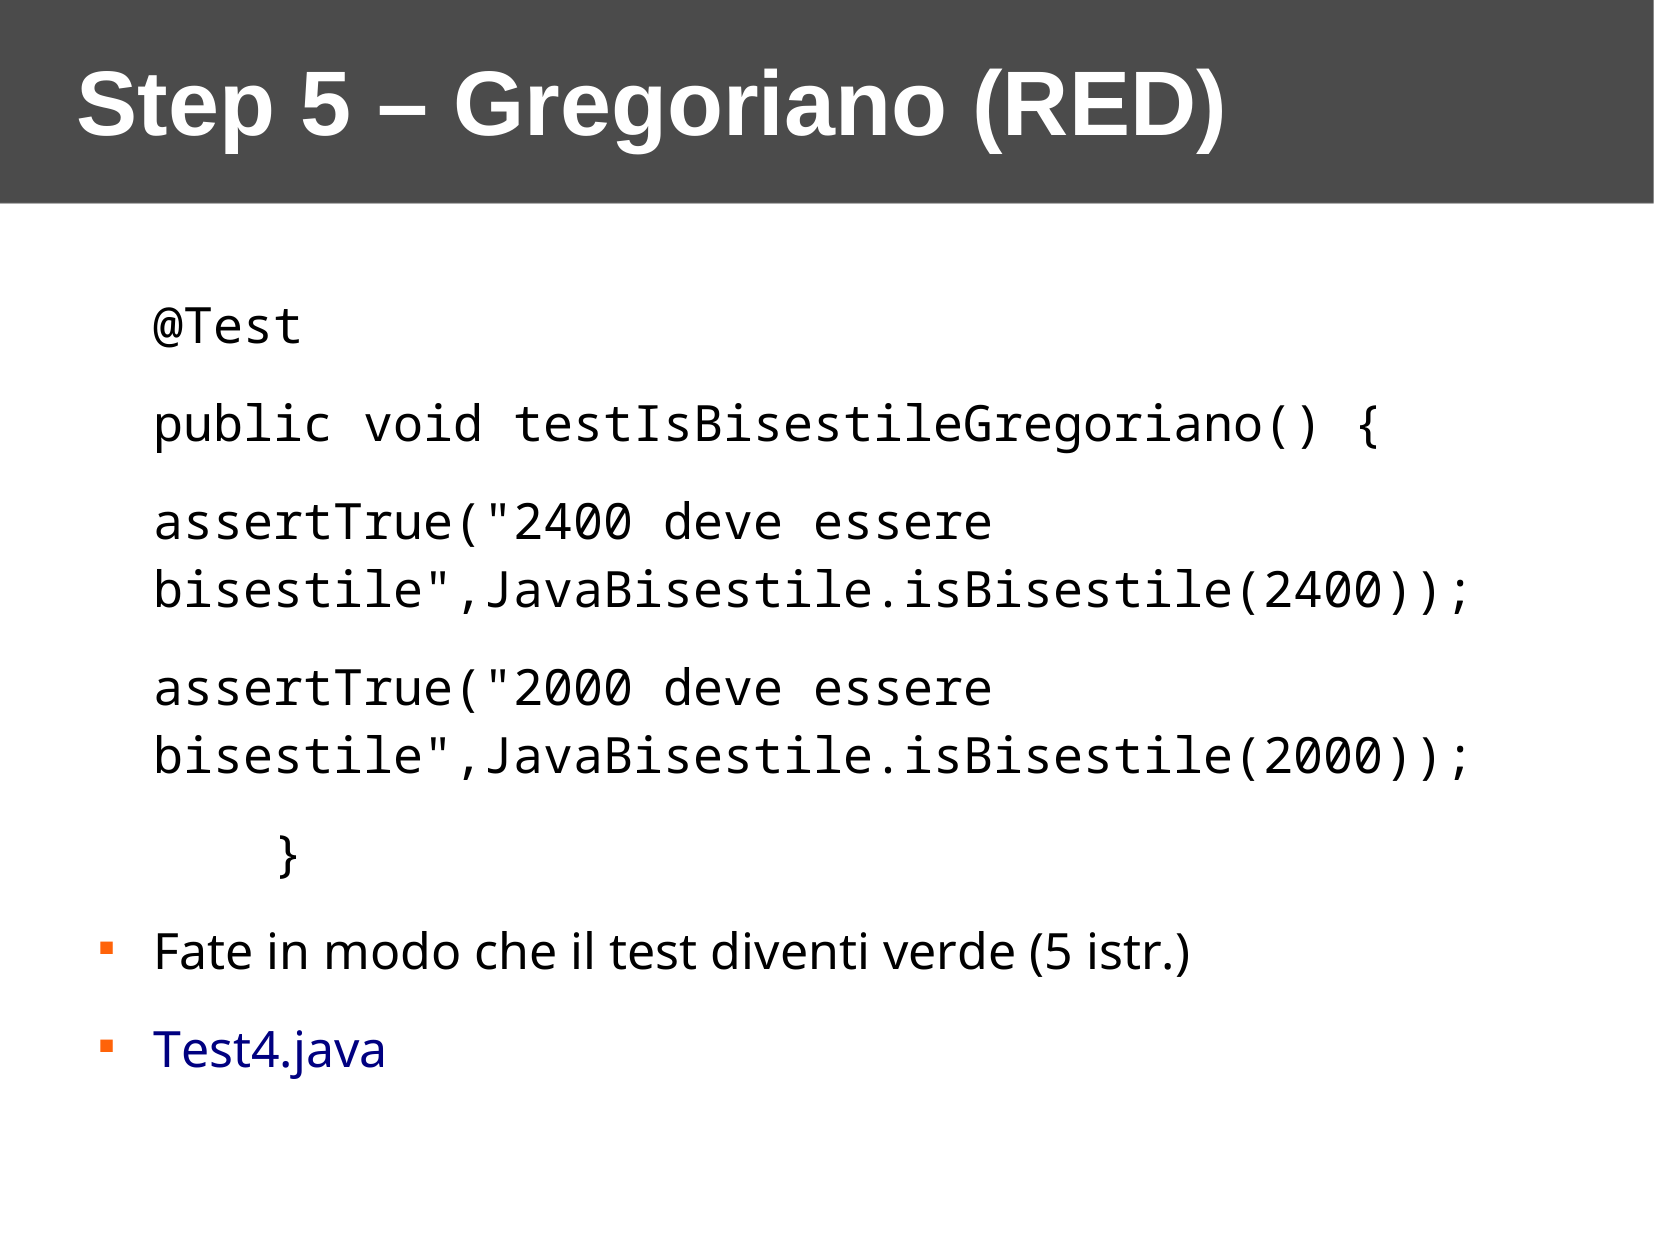

# Step 5 – Gregoriano (RED)
@Test
public void testIsBisestileGregoriano() {
assertTrue("2400 deve essere bisestile",JavaBisestile.isBisestile(2400));
assertTrue("2000 deve essere bisestile",JavaBisestile.isBisestile(2000));
 }
Fate in modo che il test diventi verde (5 istr.)
Test4.java